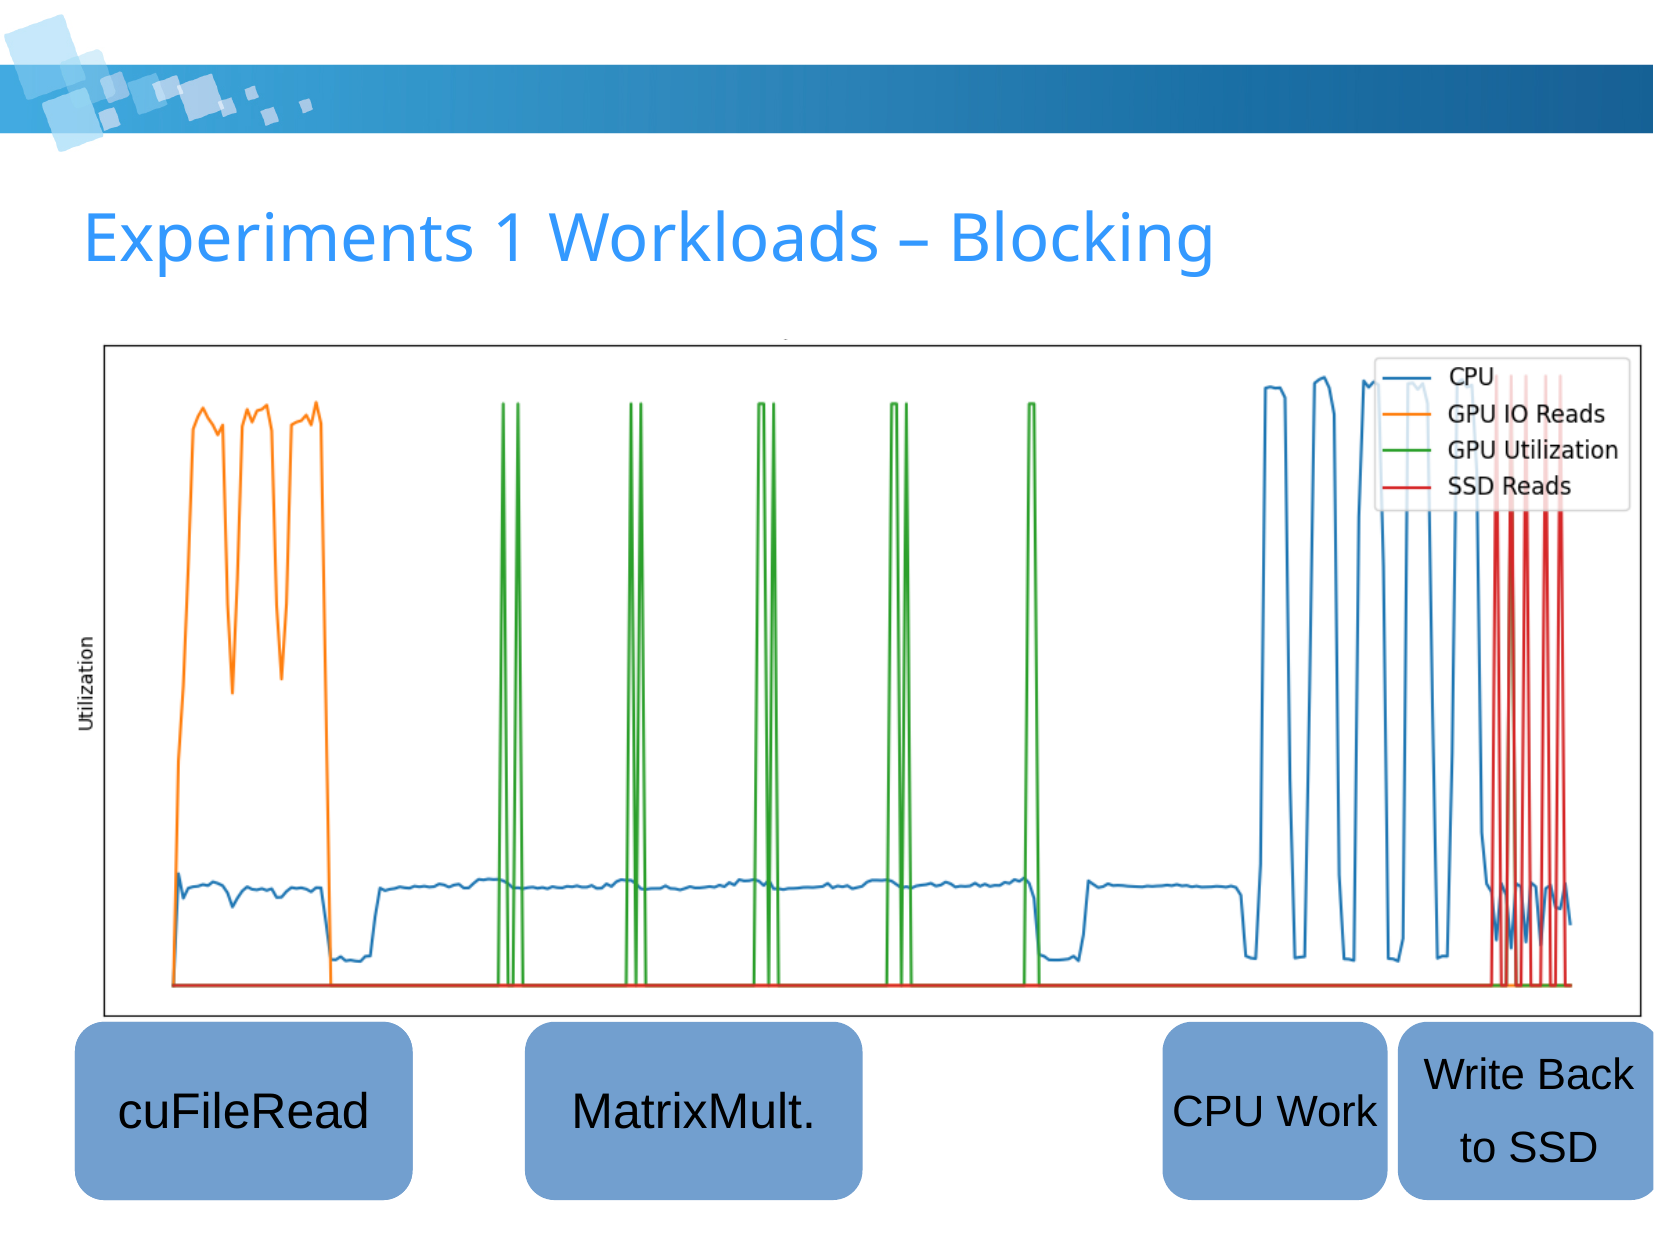

# Experiments 1 Workloads – Blocking
Start
Monitoring
MatrixMult.
CPU Work
Write Back
to SSD
cuFileRead
11